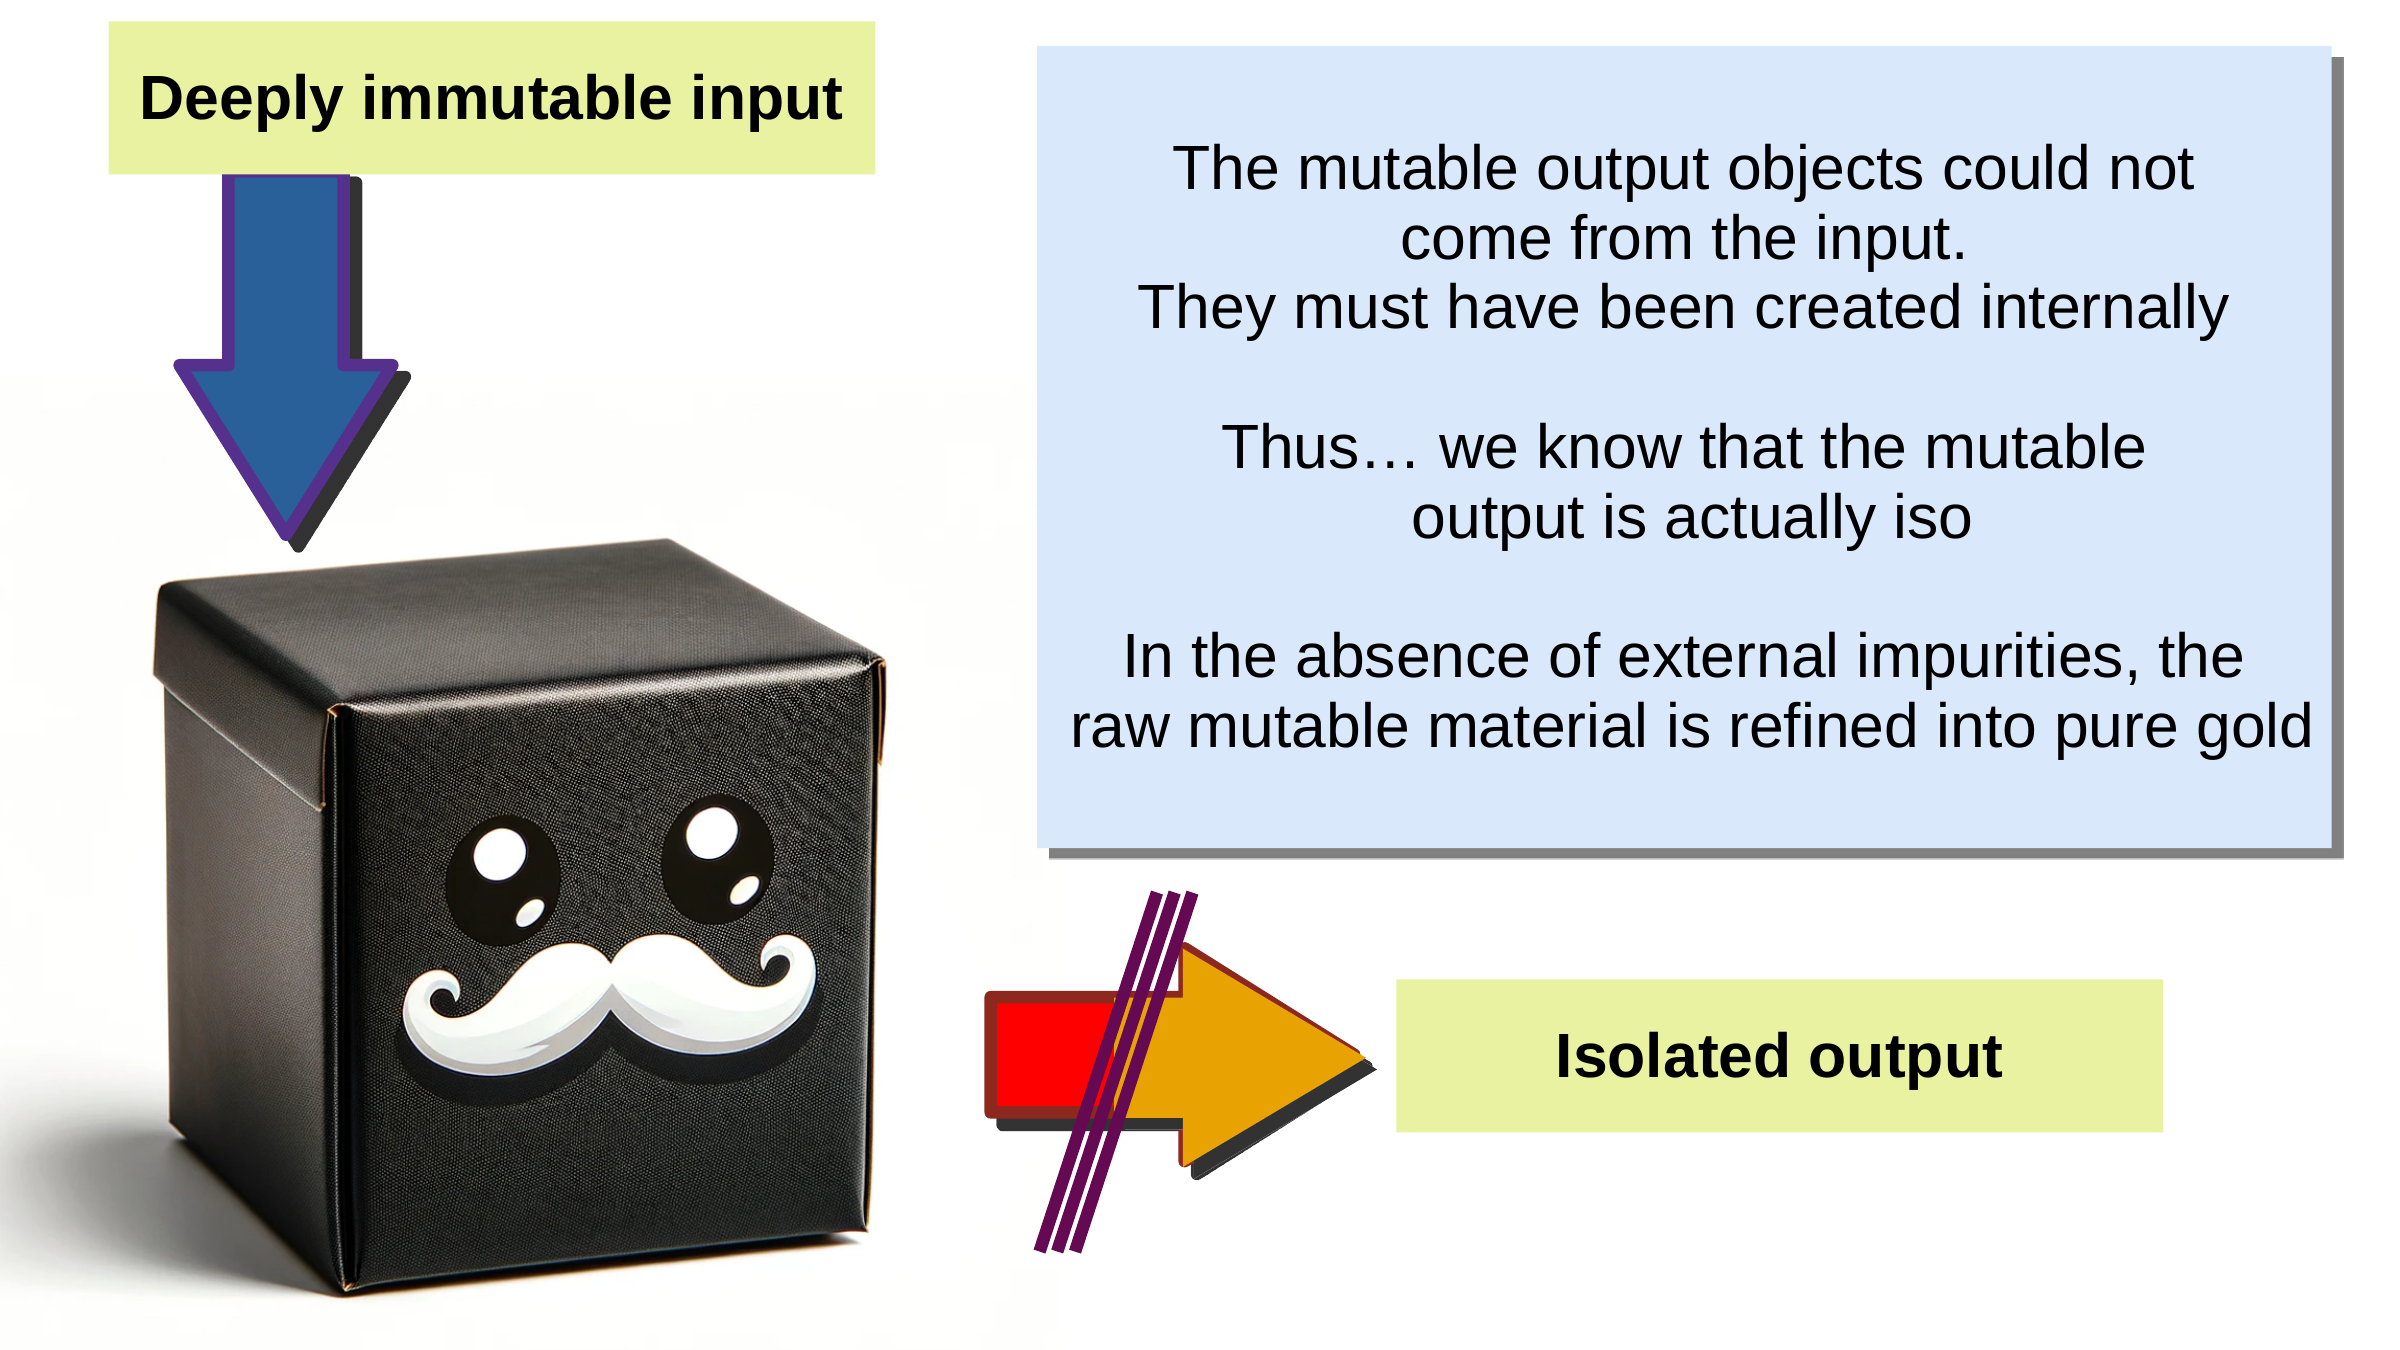

Deeply immutable input
The mutable output objects could not
 come from the input.
They must have been created internally
Thus… we know that the mutable
 output is actually iso
In the absence of external impurities, the
 raw mutable material is refined into pure gold
Isolated output